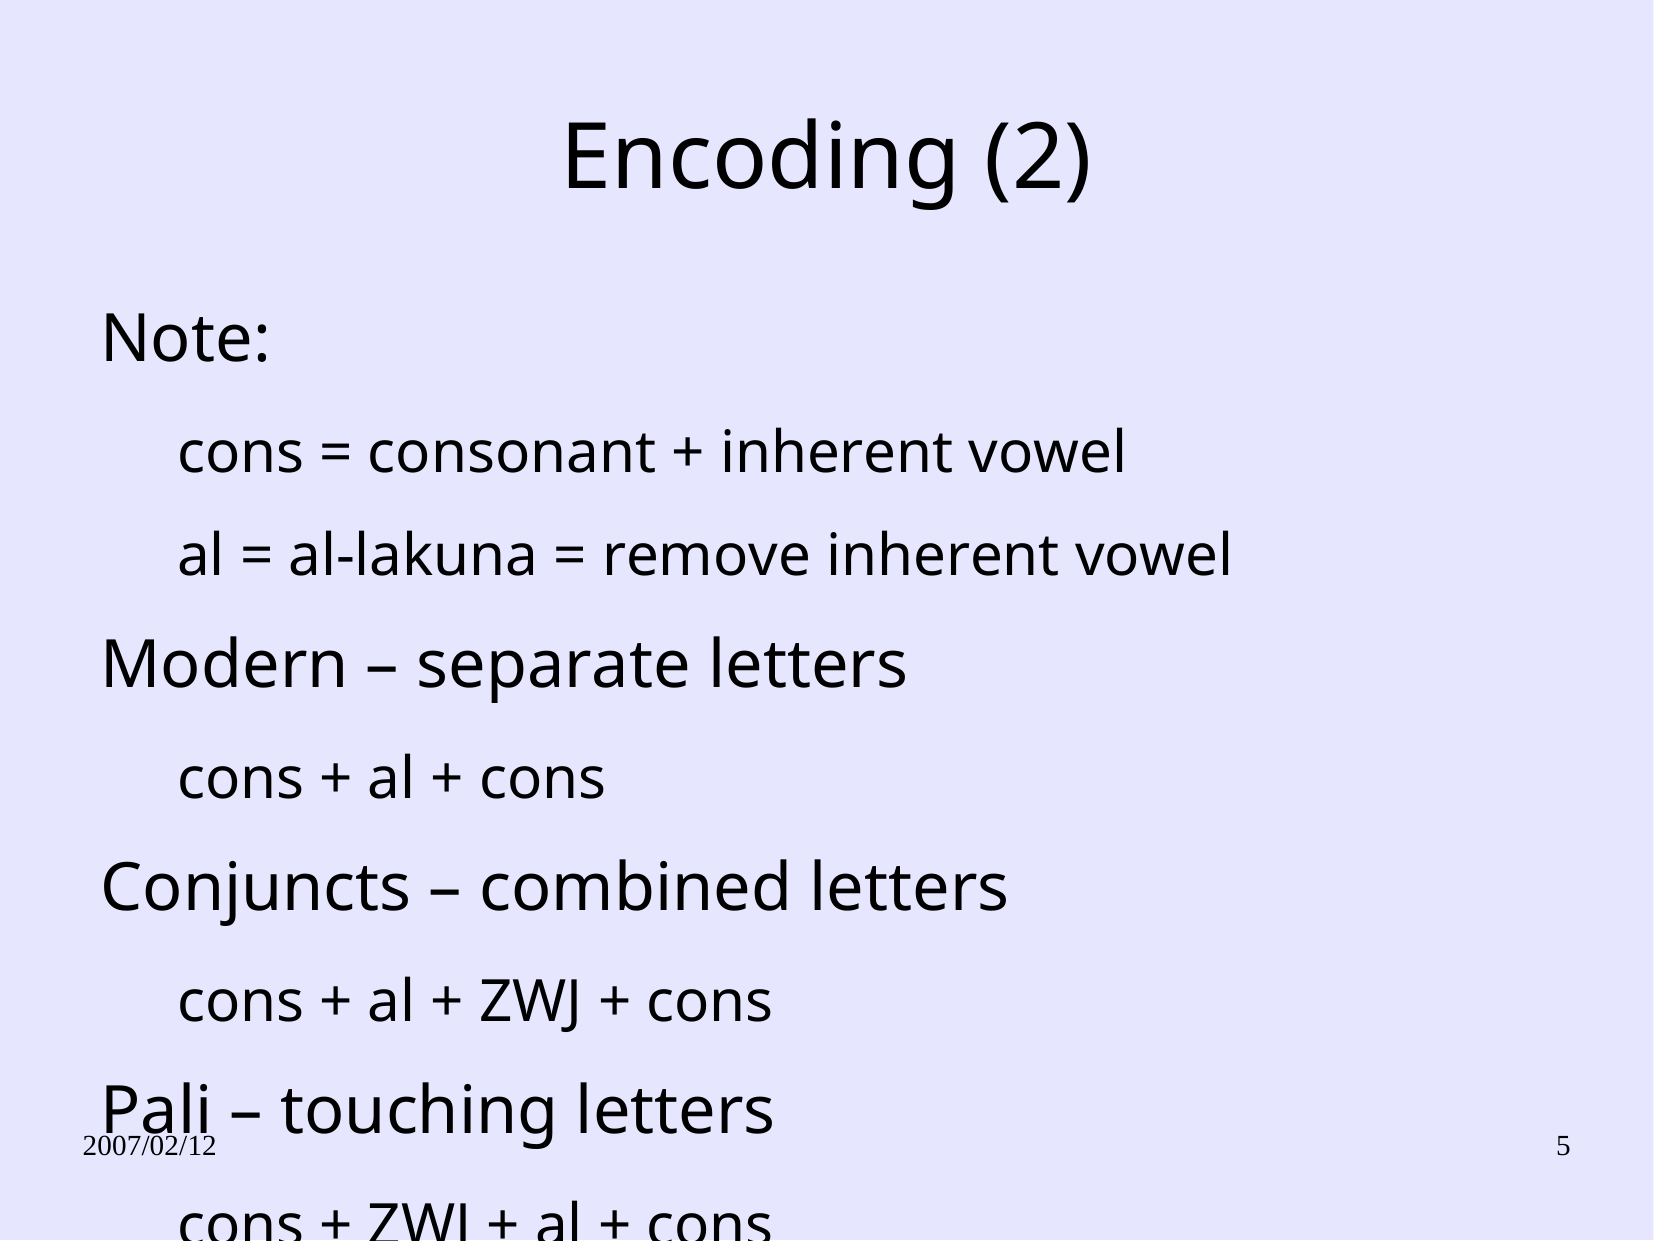

# Encoding (2)
Note:
cons = consonant + inherent vowel
al = al-lakuna = remove inherent vowel
Modern – separate letters
cons + al + cons
Conjuncts – combined letters
cons + al + ZWJ + cons
Pali – touching letters
cons + ZWJ + al + cons
2007/02/12
5